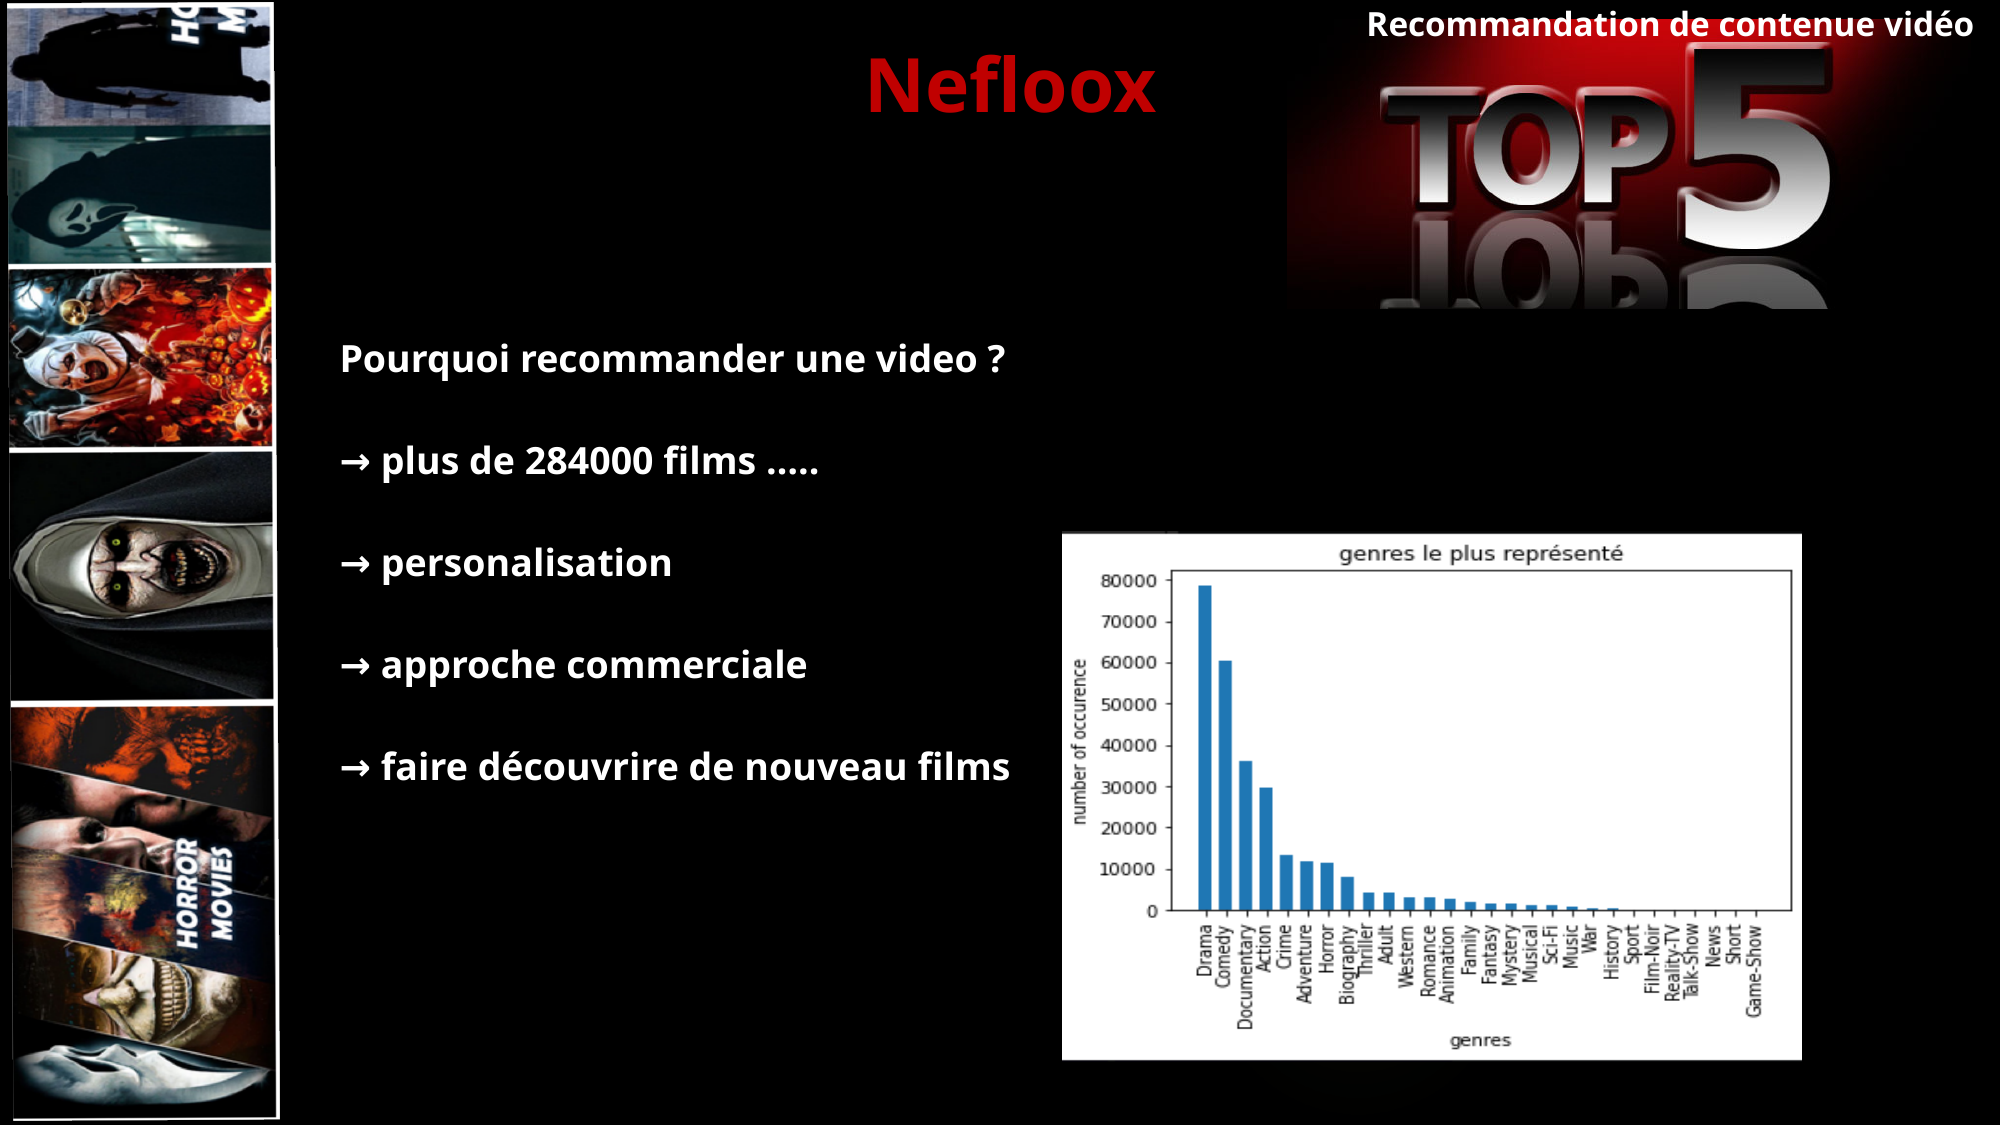

Recommandation de contenue vidéo
Nefloox
Pourquoi recommander une video ?
→ plus de 284000 films …..
→ personalisation
→ approche commerciale
→ faire découvrire de nouveau films